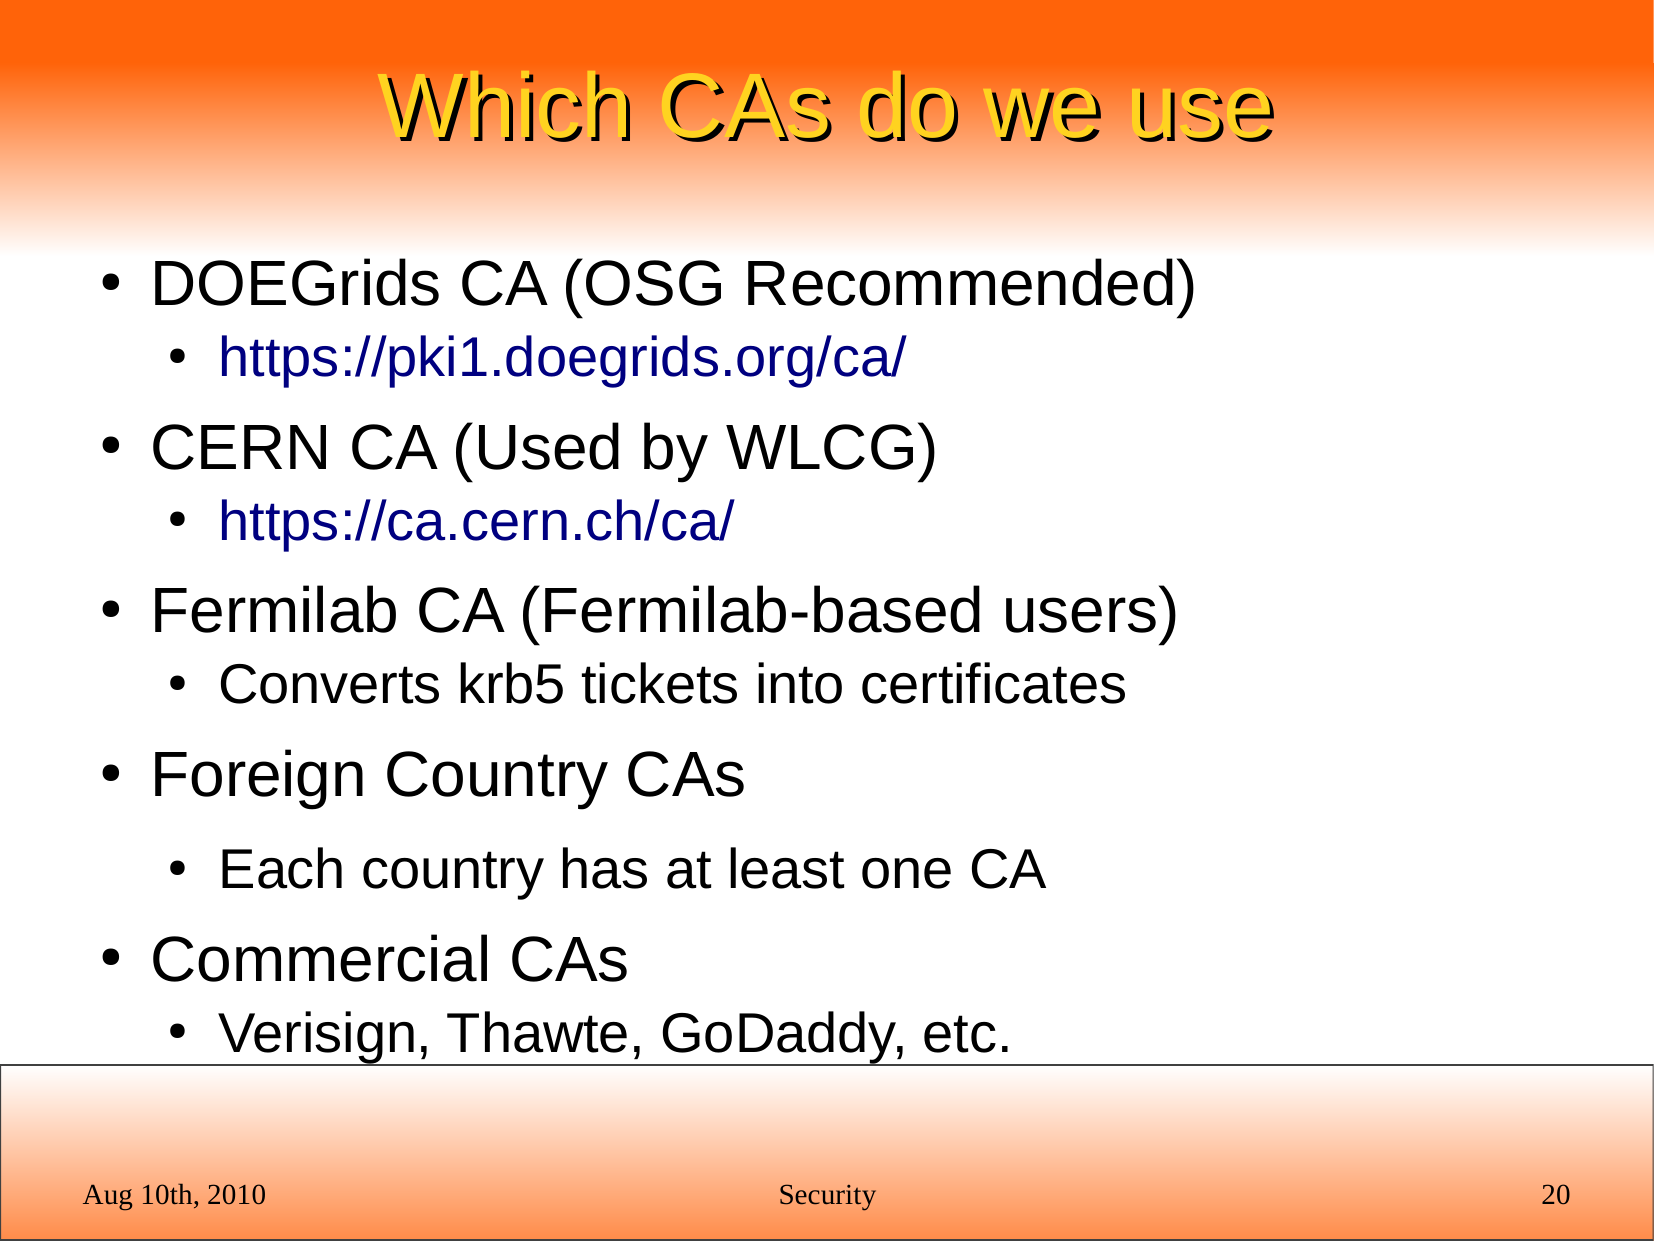

# Which CAs do we use
DOEGrids CA (OSG Recommended)
https://pki1.doegrids.org/ca/
CERN CA (Used by WLCG)
https://ca.cern.ch/ca/
Fermilab CA (Fermilab-based users)
Converts krb5 tickets into certificates
Foreign Country CAs
Each country has at least one CA
Commercial CAs
Verisign, Thawte, GoDaddy, etc.
Aug 10th, 2010
Security
20